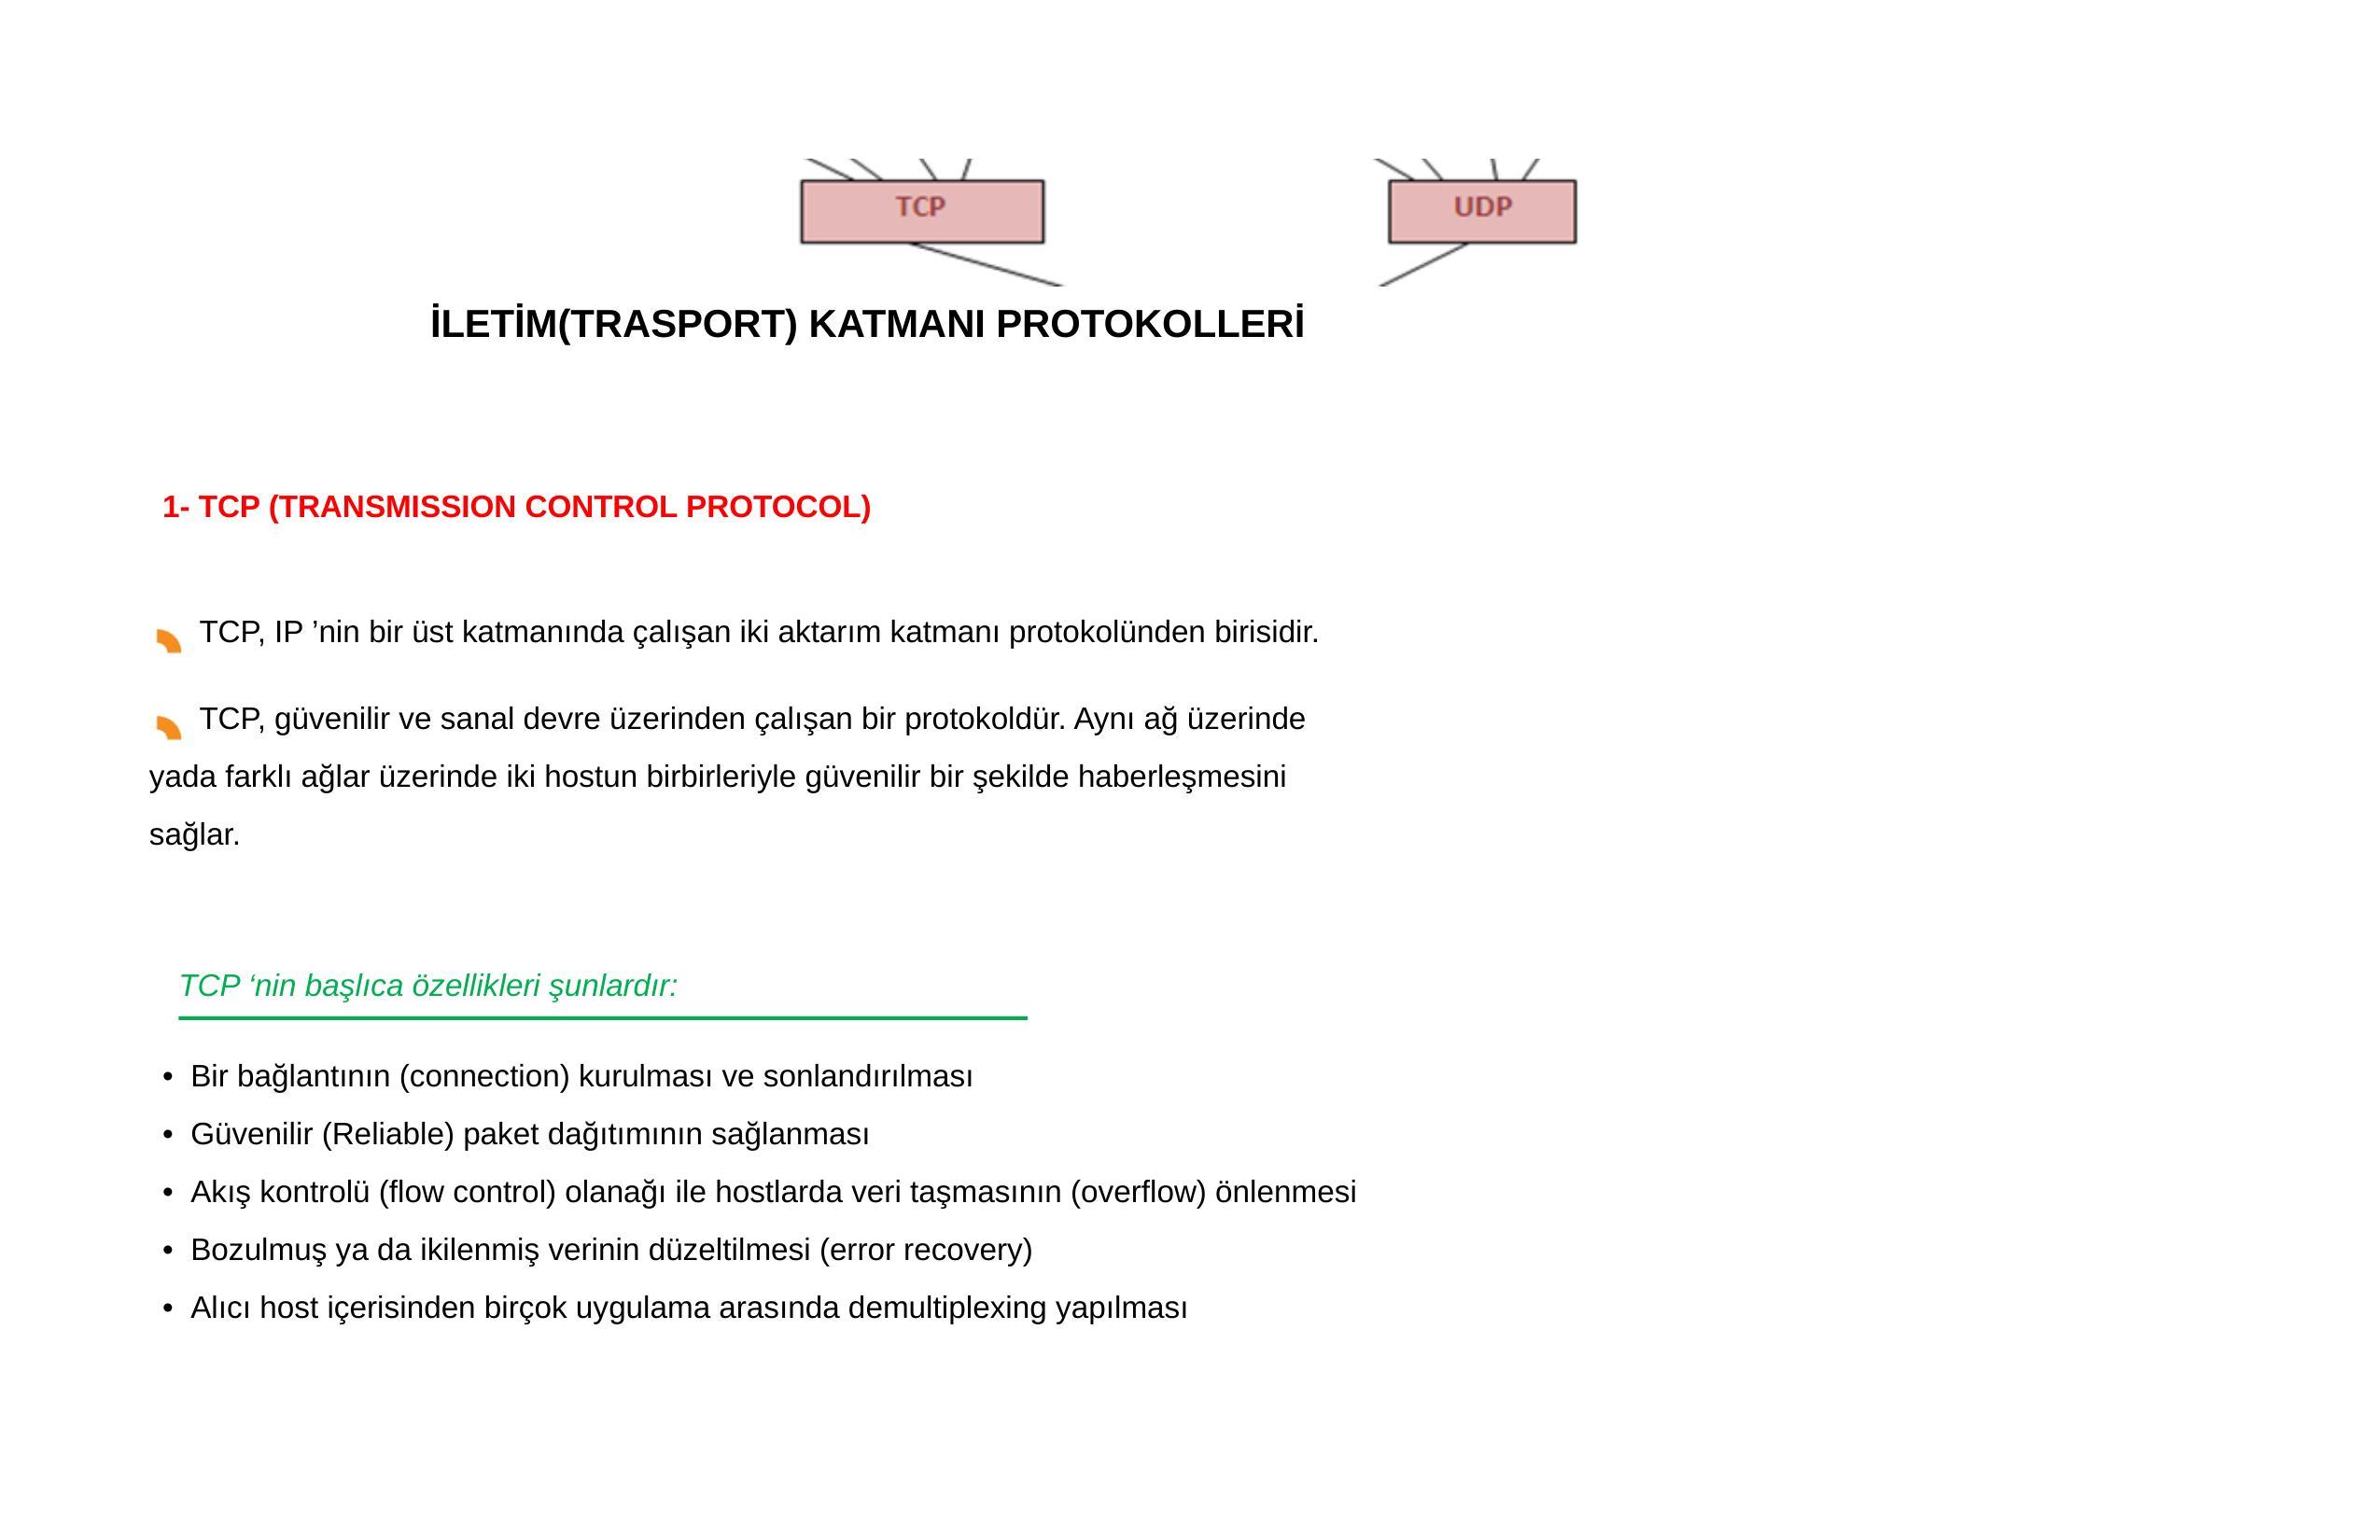

İLETİM(TRASPORT) KATMANI PROTOKOLLERİ
1- TCP (TRANSMISSION CONTROL PROTOCOL)
 TCP, IP ’nin bir üst katmanında çalışan iki aktarım katmanı protokolünden birisidir.
 TCP, güvenilir ve sanal devre üzerinden çalışan bir protokoldür. Aynı ağ üzerinde
yada farklı ağlar üzerinde iki hostun birbirleriyle güvenilir bir şekilde haberleşmesini
sağlar.
TCP ‘nin başlıca özellikleri şunlardır:
• Bir bağlantının (connection) kurulması ve sonlandırılması
• Güvenilir (Reliable) paket dağıtımının sağlanması
• Akış kontrolü (flow control) olanağı ile hostlarda veri taşmasının (overflow) önlenmesi
• Bozulmuş ya da ikilenmiş verinin düzeltilmesi (error recovery)
• Alıcı host içerisinden birçok uygulama arasında demultiplexing yapılması